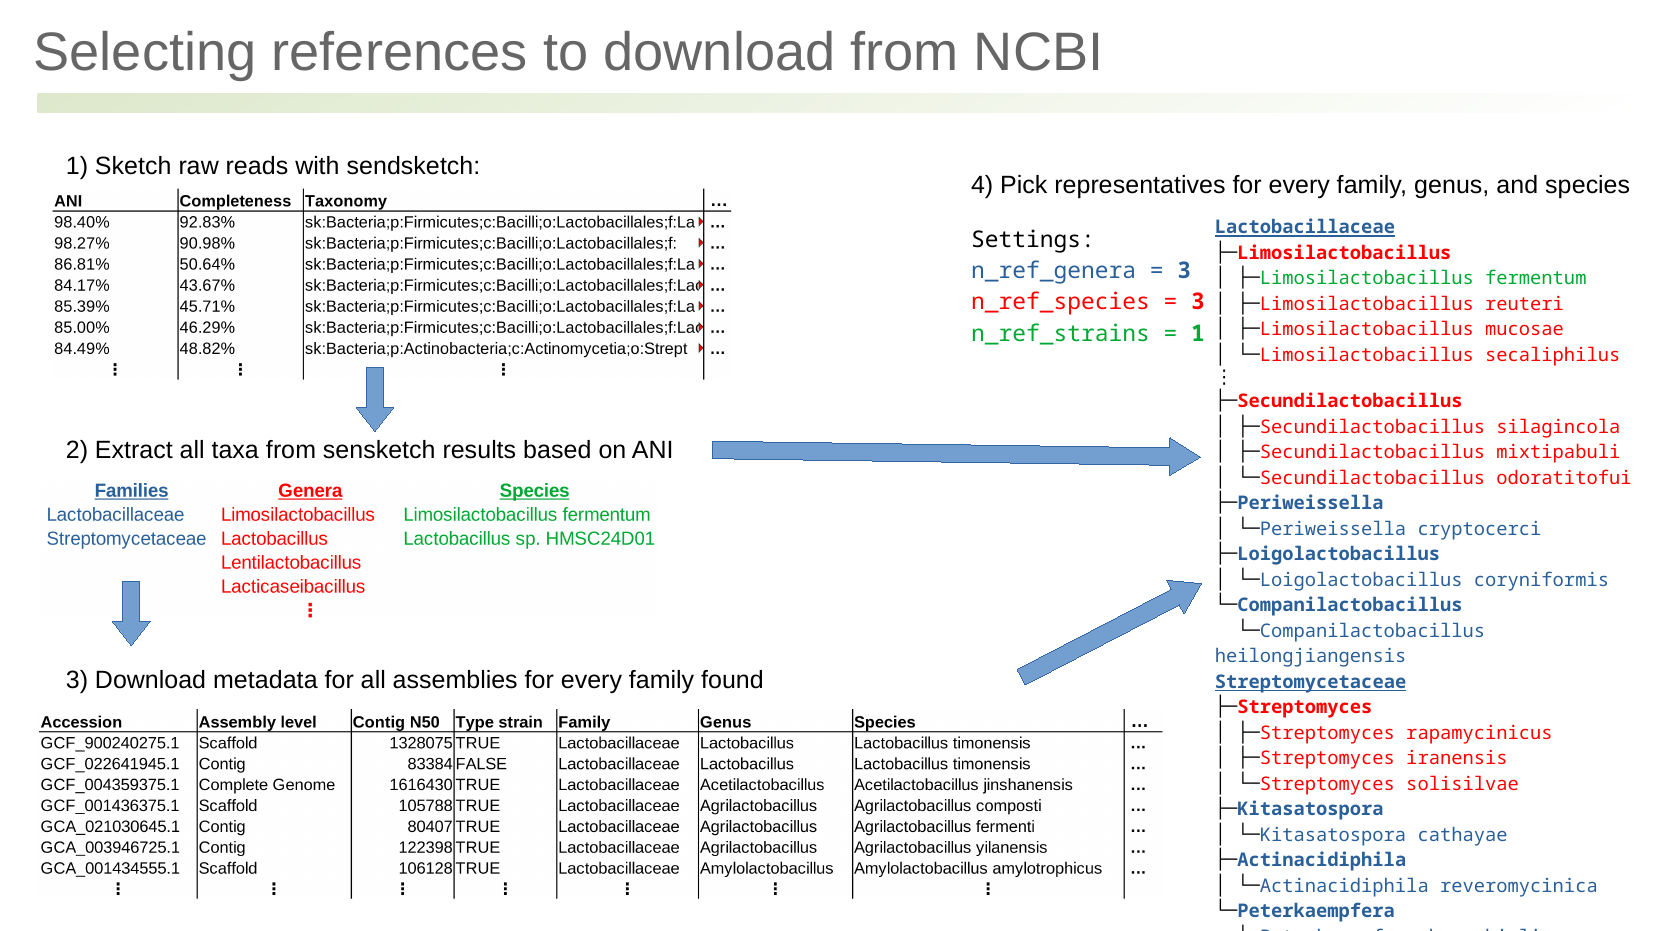

Selecting references to download from NCBI
1) Sketch raw reads with sendsketch:
4) Pick representatives for every family, genus, and species
Lactobacillaceae
├─Limosilactobacillus
│ ├─Limosilactobacillus fermentum
│ ├─Limosilactobacillus reuteri
│ ├─Limosilactobacillus mucosae
│ └─Limosilactobacillus secaliphilus
⋮
├─Secundilactobacillus
│ ├─Secundilactobacillus silagincola
│ ├─Secundilactobacillus mixtipabuli
│ └─Secundilactobacillus odoratitofui
├─Periweissella
│ └─Periweissella cryptocerci
├─Loigolactobacillus
│ └─Loigolactobacillus coryniformis
└─Companilactobacillus
 └─Companilactobacillus heilongjiangensis
Streptomycetaceae
├─Streptomyces
│ ├─Streptomyces rapamycinicus
│ ├─Streptomyces iranensis
│ └─Streptomyces solisilvae
├─Kitasatospora
│ └─Kitasatospora cathayae
├─Actinacidiphila
│ └─Actinacidiphila reveromycinica
└─Peterkaempfera
 └─Peterkaempfera bronchialis
Settings:
n_ref_genera = 3
n_ref_species = 3
n_ref_strains = 1
2) Extract all taxa from sensketch results based on ANI
3) Download metadata for all assemblies for every family found